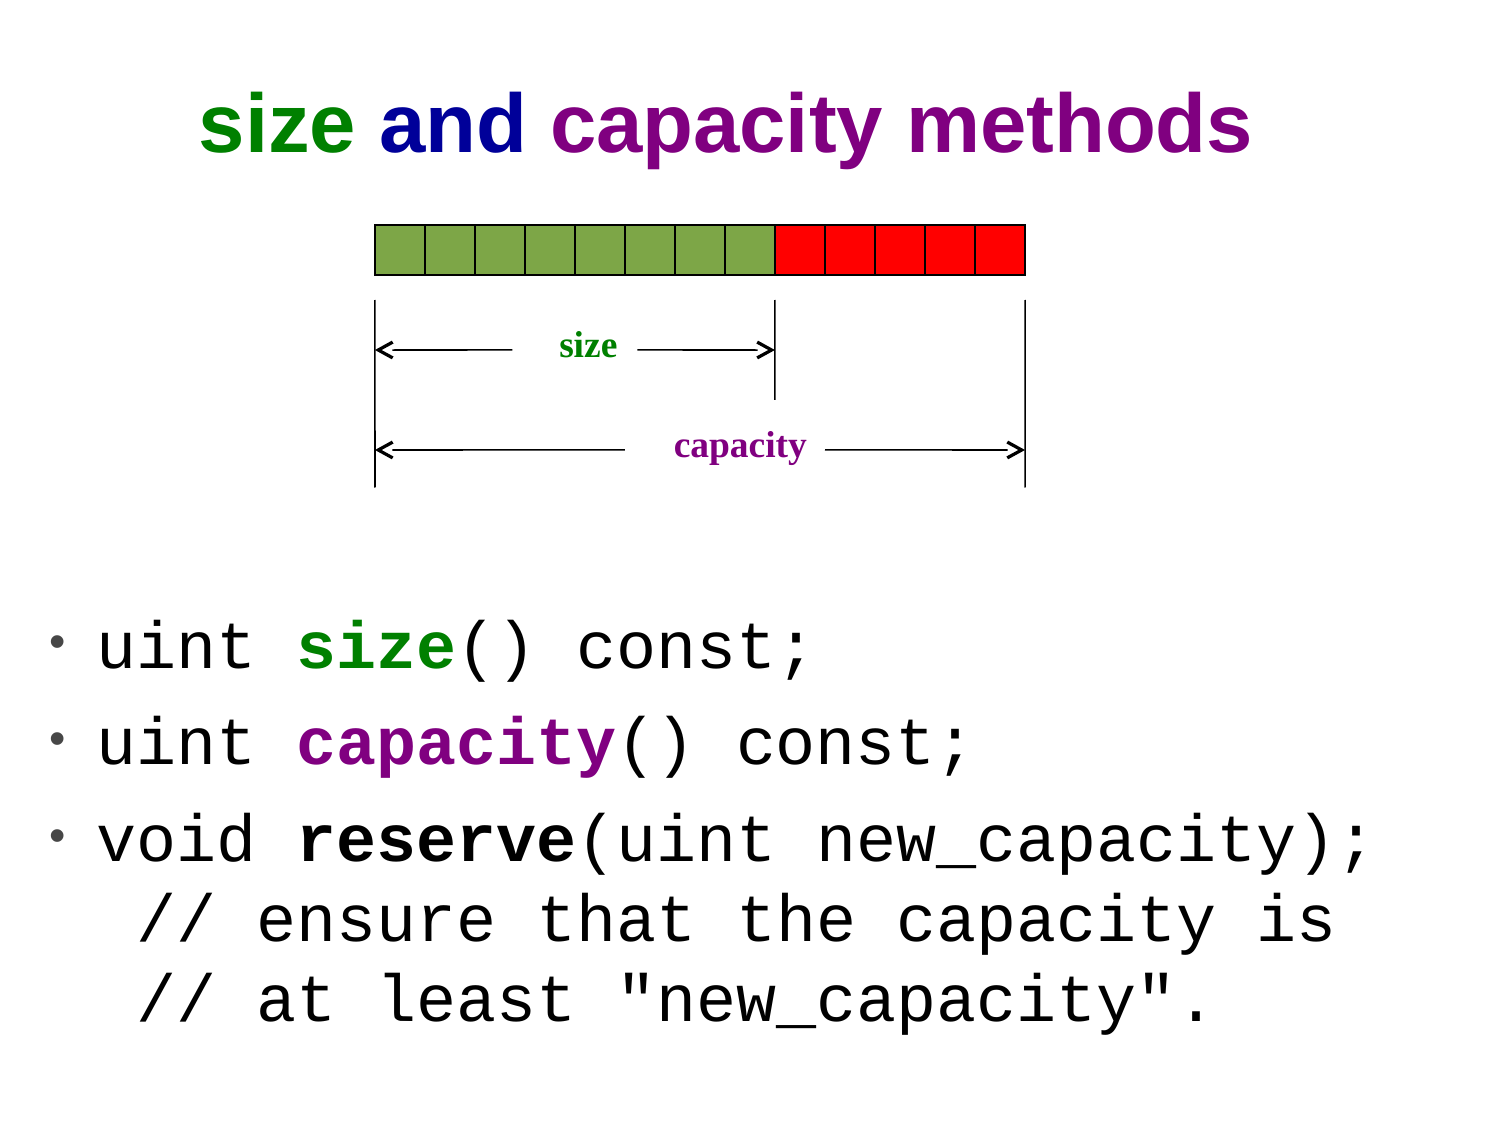

# size and capacity methods
uint size() const;
uint capacity() const;
void reserve(uint new_capacity);
 // ensure that the capacity is
 // at least "new_capacity".
size
capacity